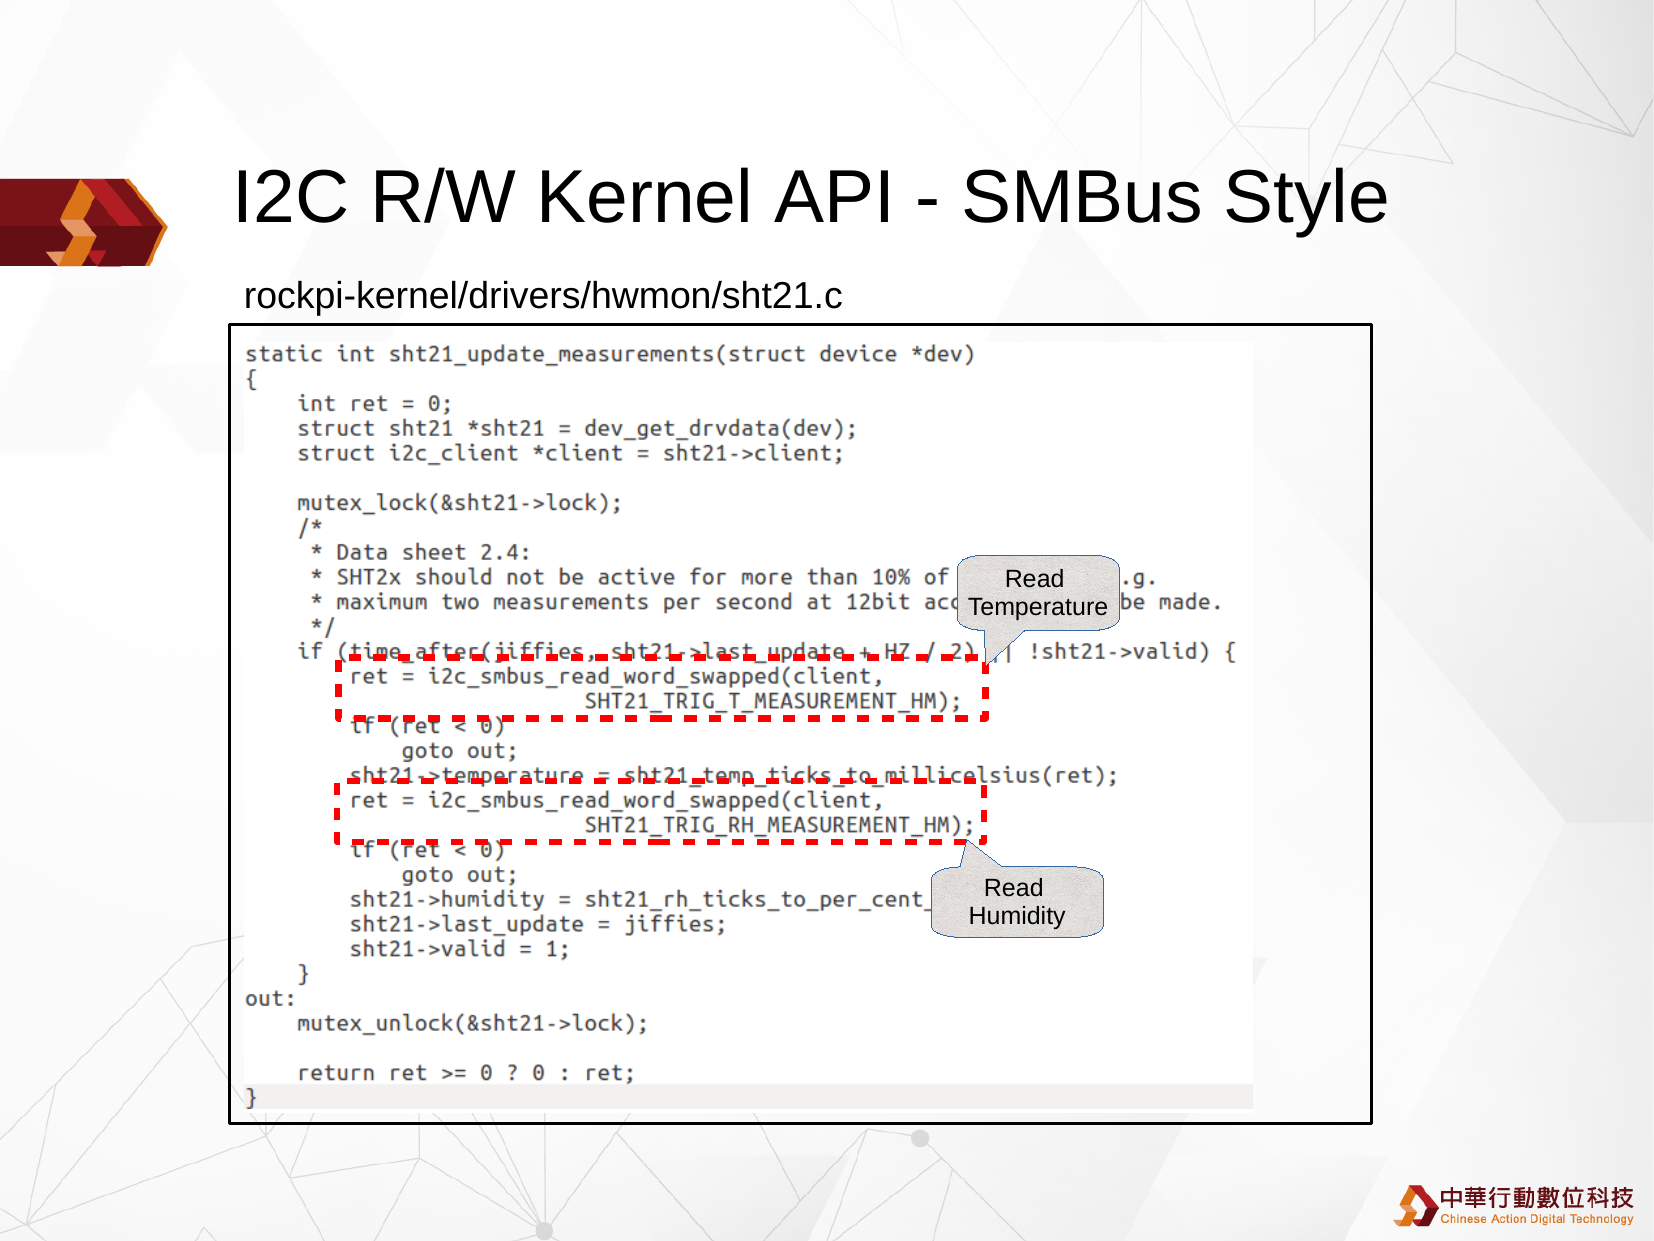

# I2C R/W Kernel API - SMBus Style
rockpi-kernel/drivers/hwmon/sht21.c
Read
Temperature
Read
Humidity